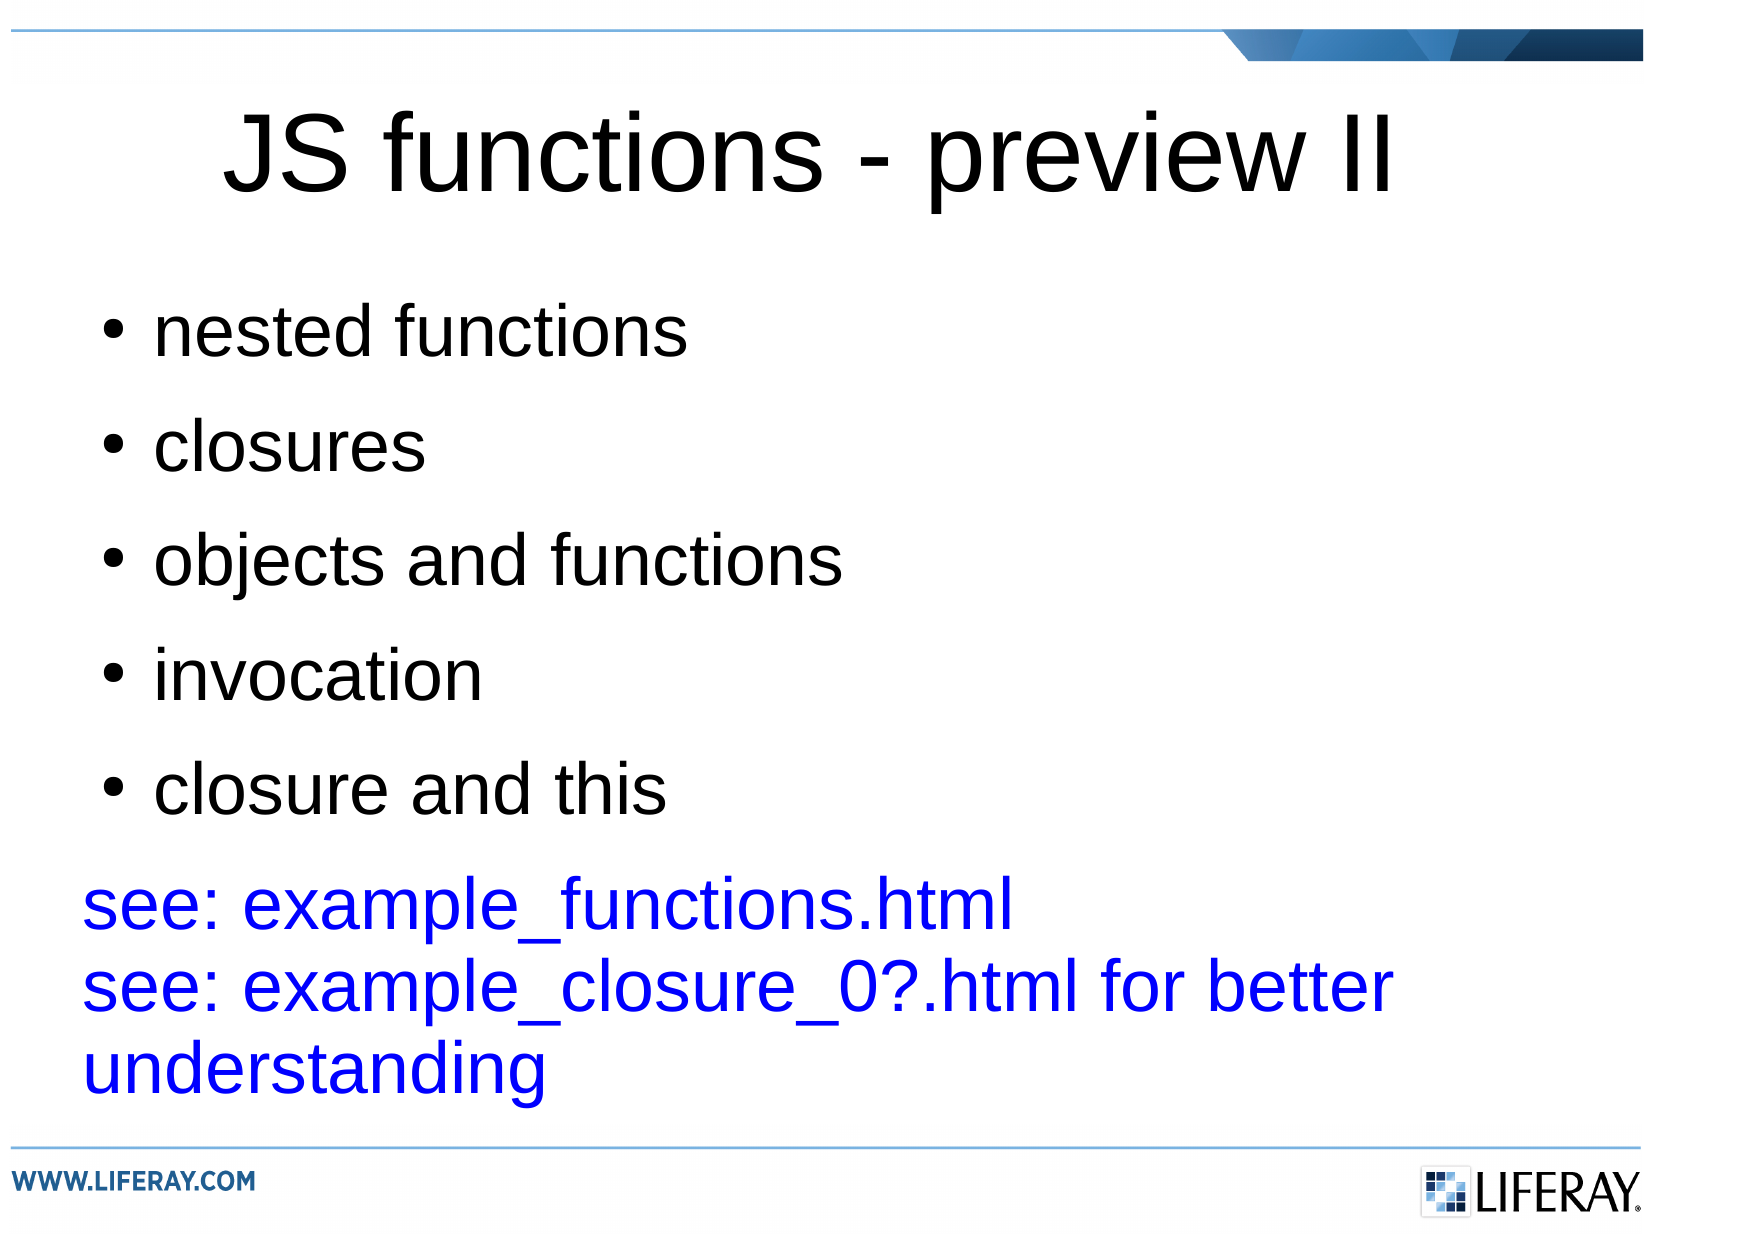

# JS functions - preview II
nested functions
closures
objects and functions
invocation
closure and this
see: example_functions.html
see: example_closure_0?.html for better understanding